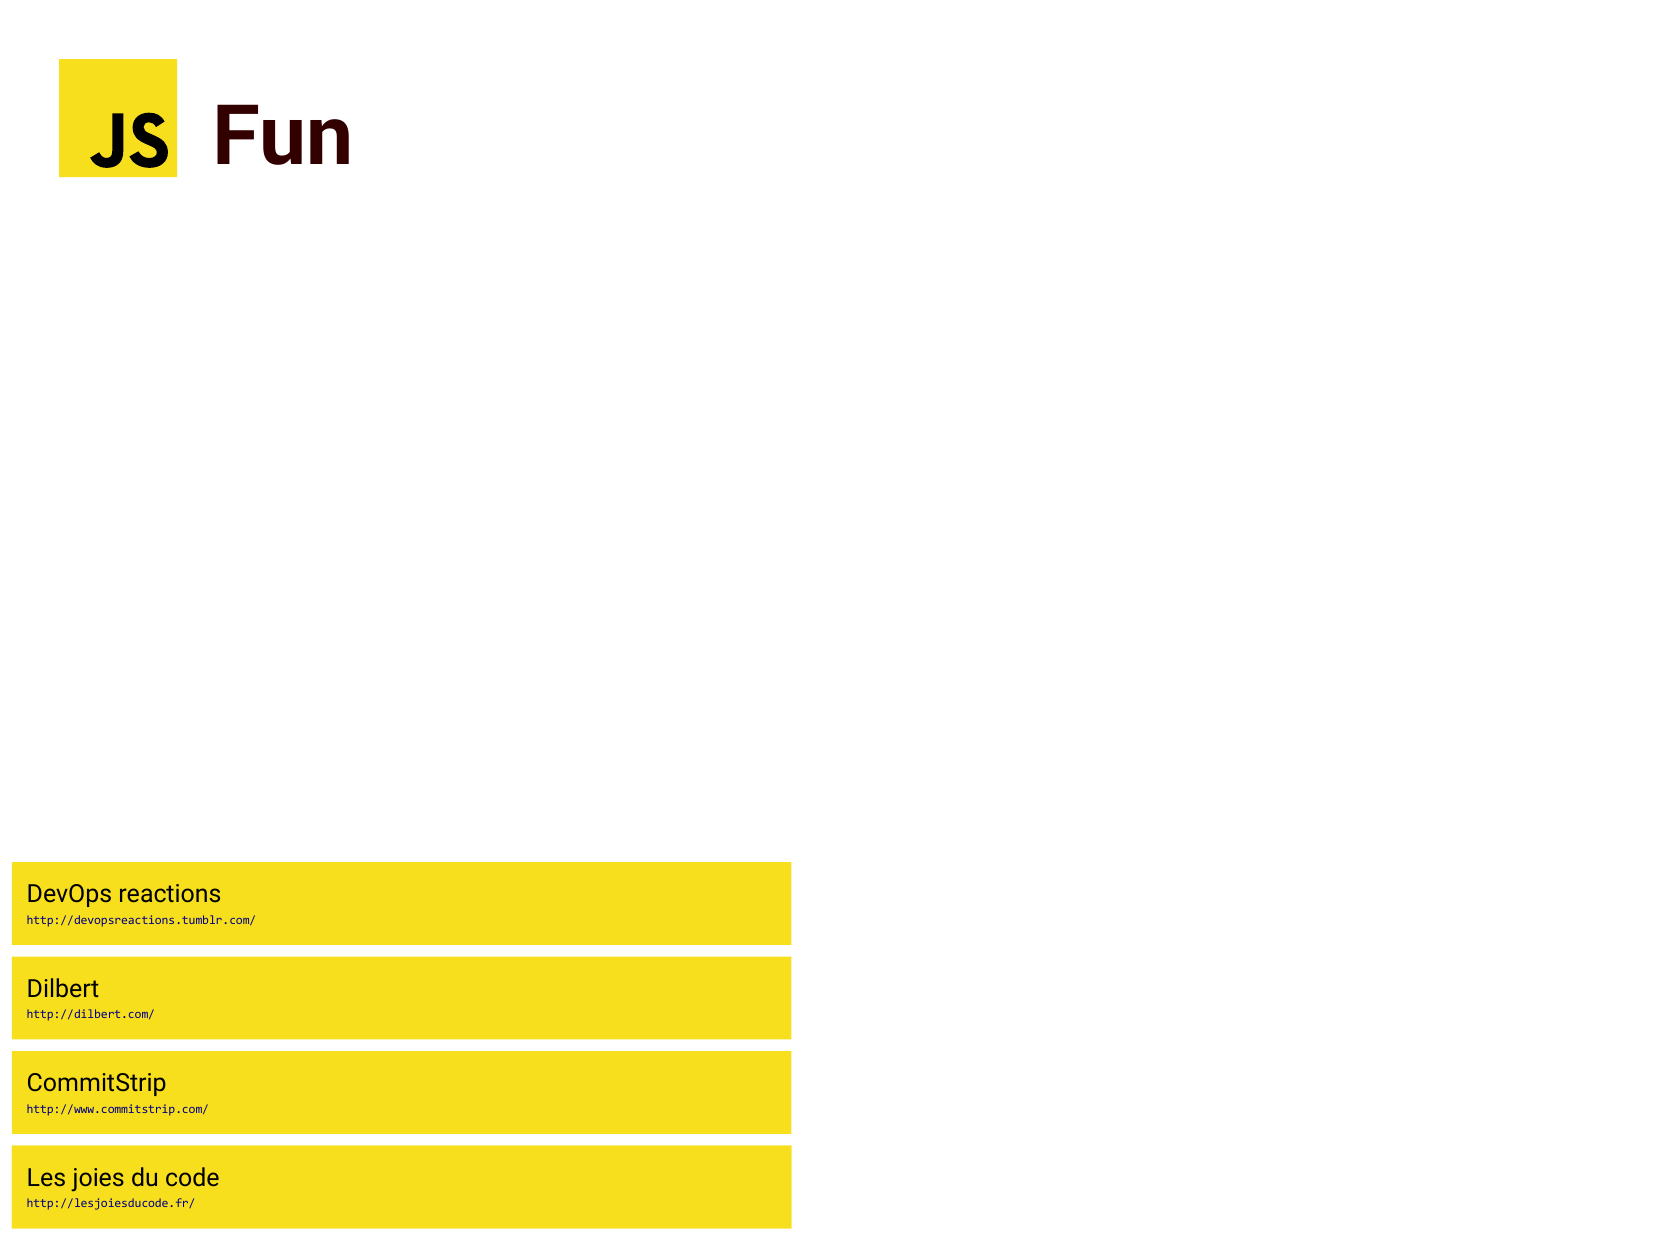

# Fun
DevOps reactions
http://devopsreactions.tumblr.com/
Dilbert
http://dilbert.com/
CommitStrip
http://www.commitstrip.com/
Les joies du code
https://www.quora.com/What-are-the-growth-stages-of-a-programmer
Les joies du code
http://lesjoiesducode.fr/